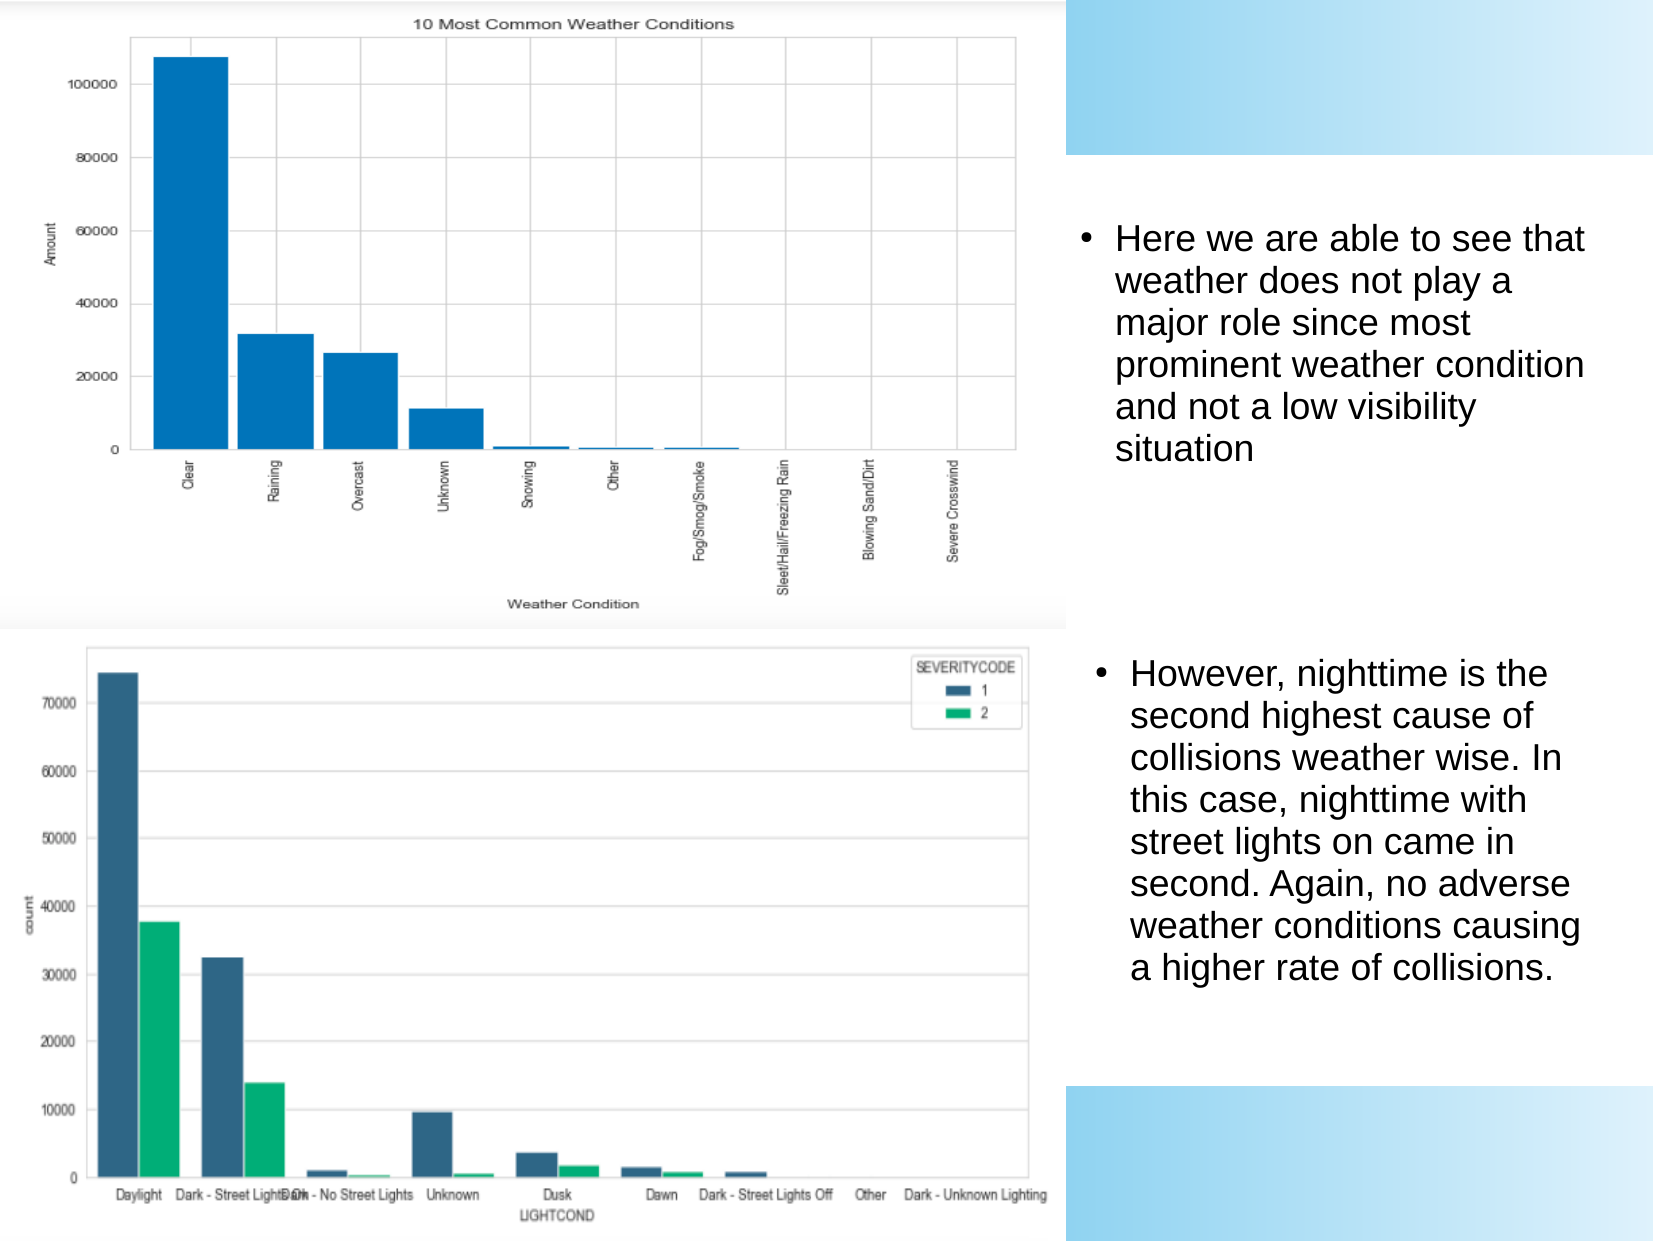

Here we are able to see that weather does not play a major role since most prominent weather condition and not a low visibility situation
However, nighttime is the second highest cause of collisions weather wise. In this case, nighttime with street lights on came in second. Again, no adverse weather conditions causing a higher rate of collisions.